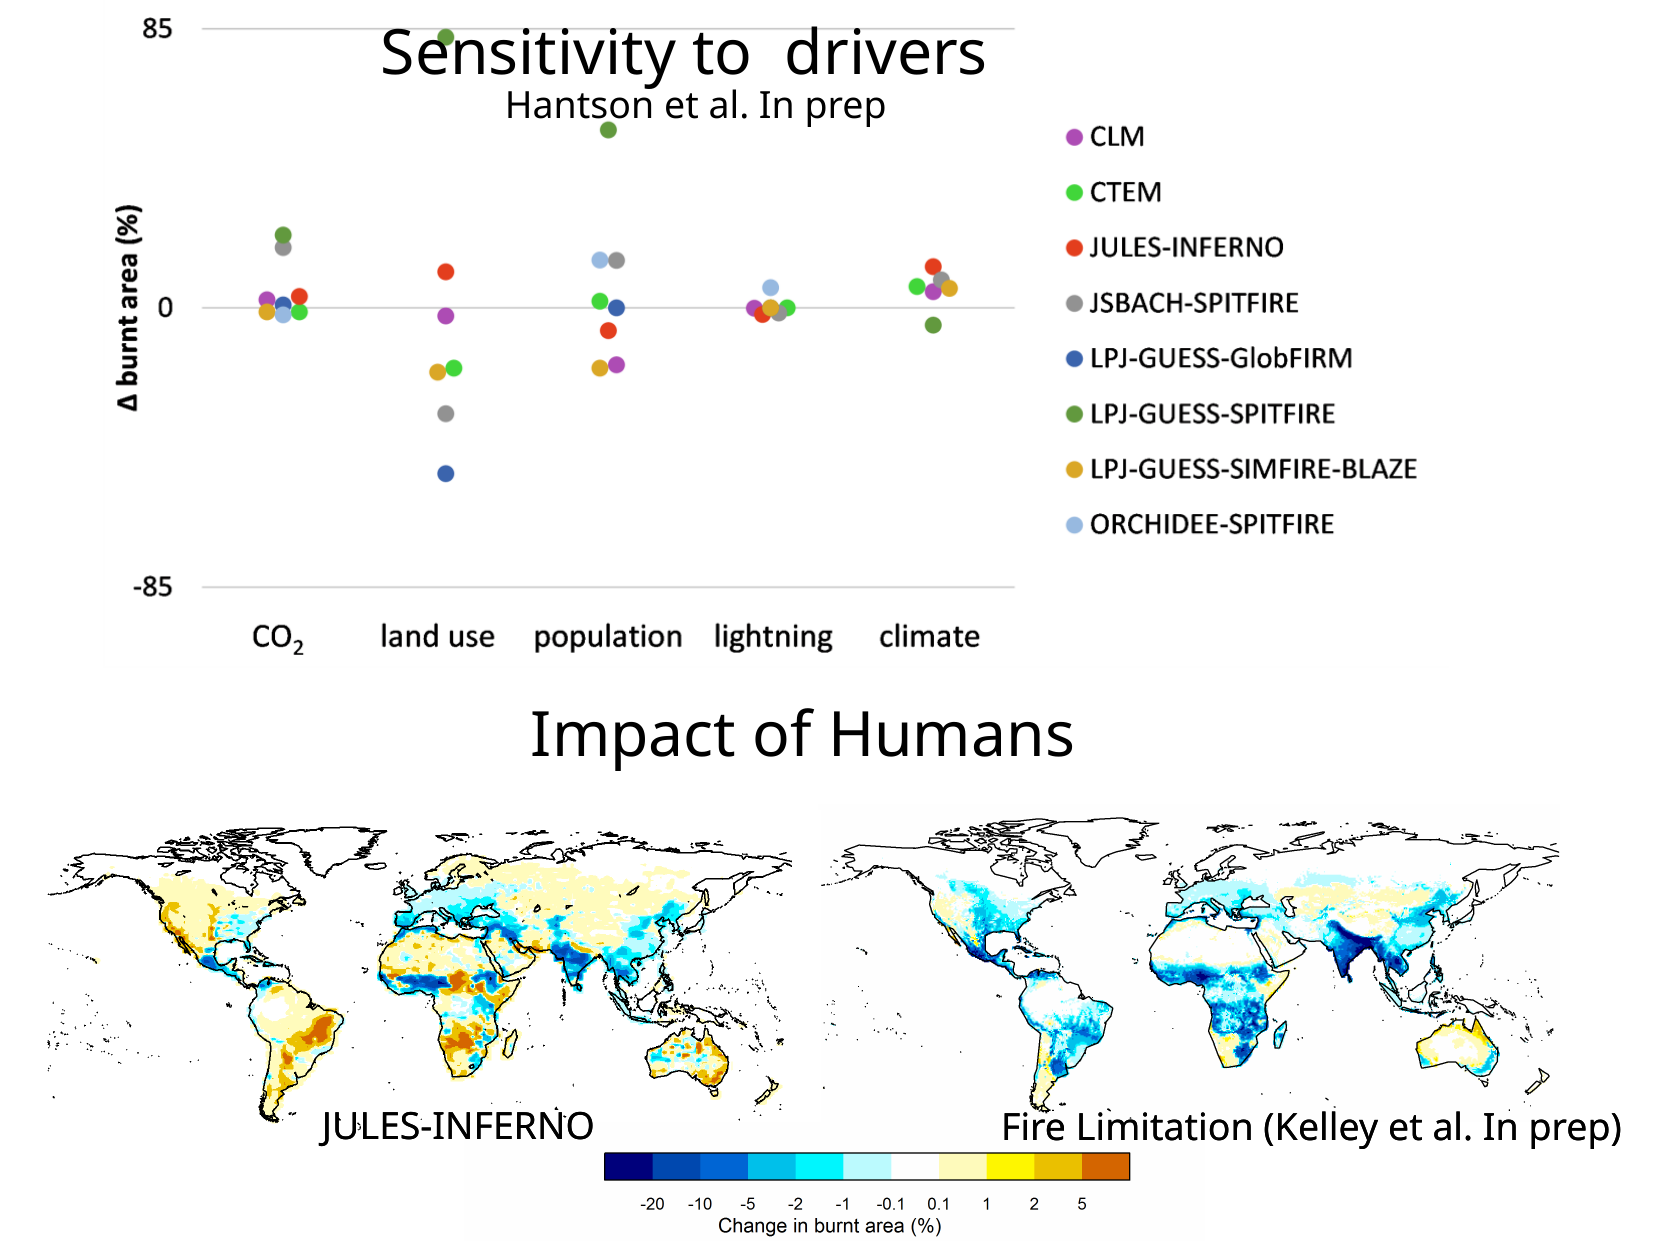

Sensitivity to drivers
Hantson et al. In prep
Impact of Humans
JULES-INFERNO
JULES-INFERNO
Fire Limitation (Kelley et al. In prep)
Fire Limitation (Kelley et al. In prep)